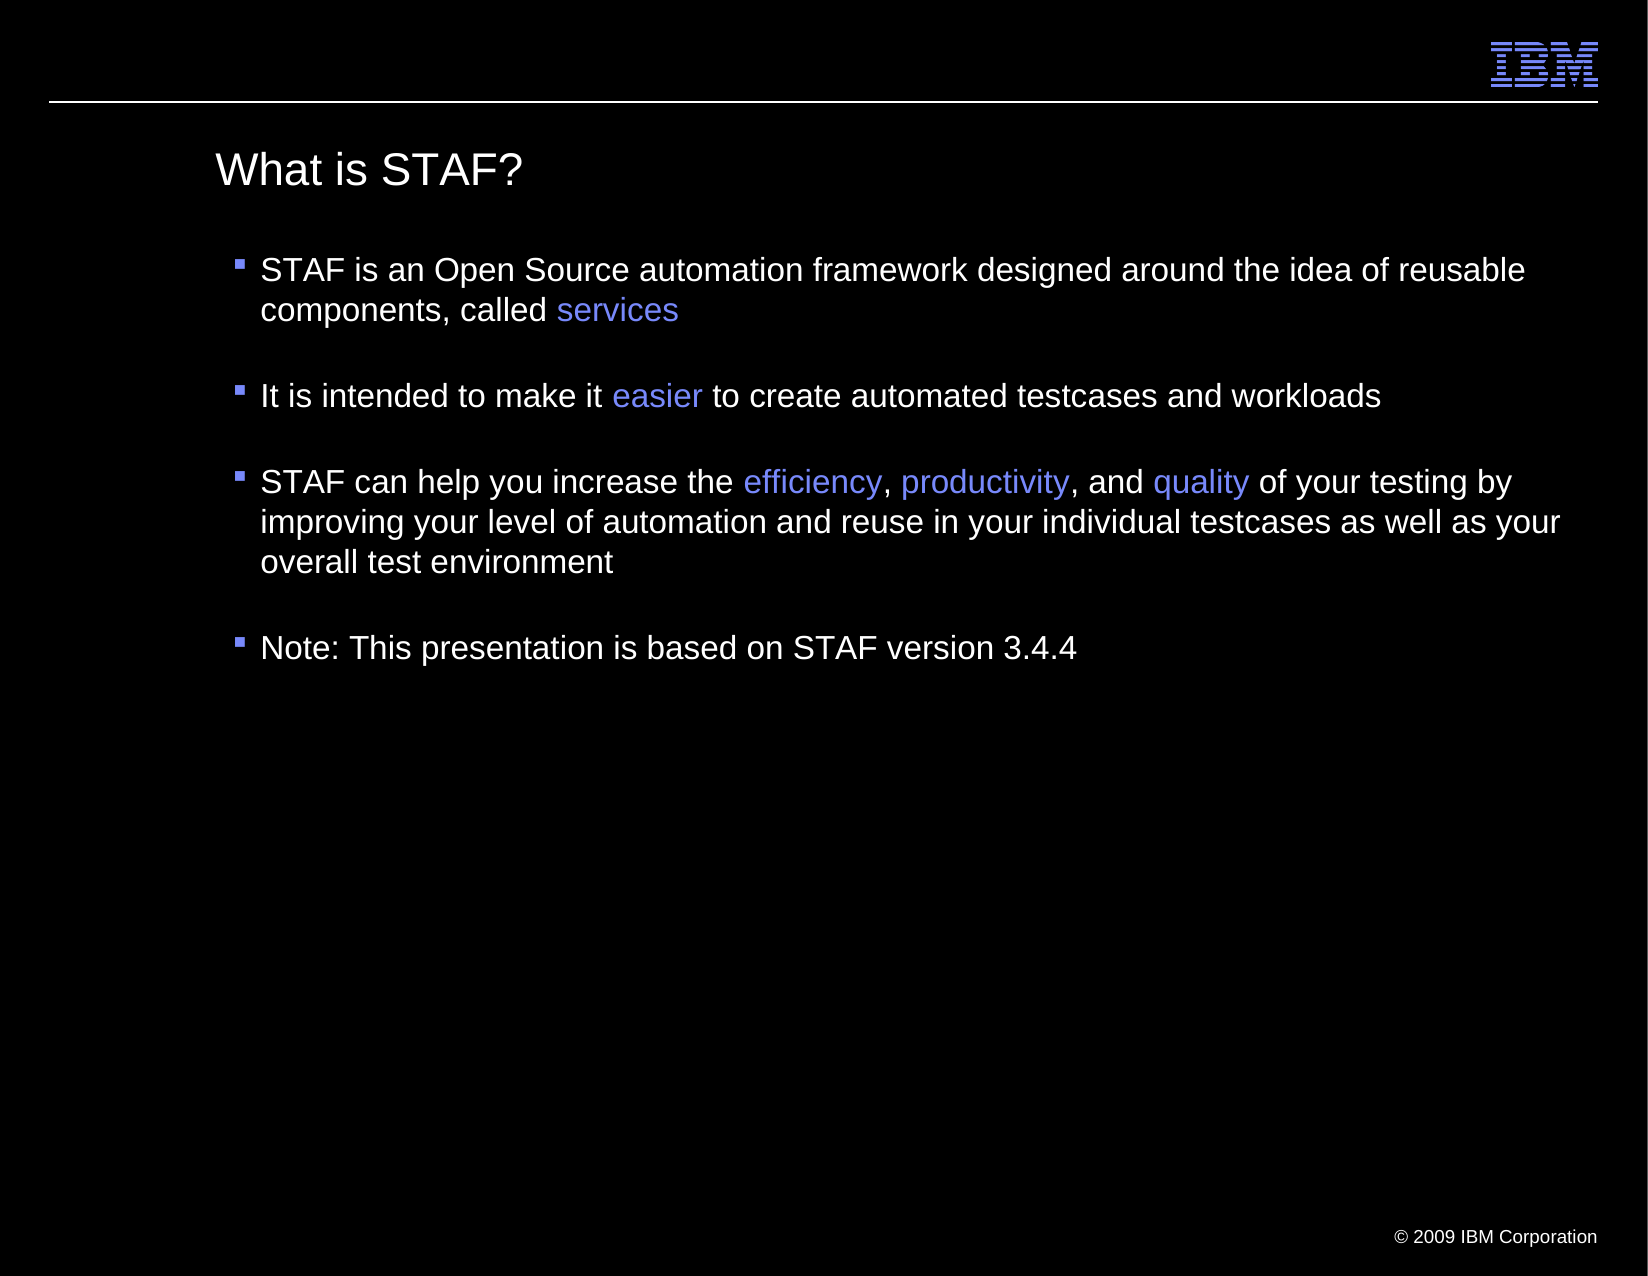

# What is STAF?
STAF is an Open Source automation framework designed around the idea of reusable components, called services
It is intended to make it easier to create automated testcases and workloads
STAF can help you increase the efficiency, productivity, and quality of your testing by improving your level of automation and reuse in your individual testcases as well as your overall test environment
Note: This presentation is based on STAF version 3.4.4